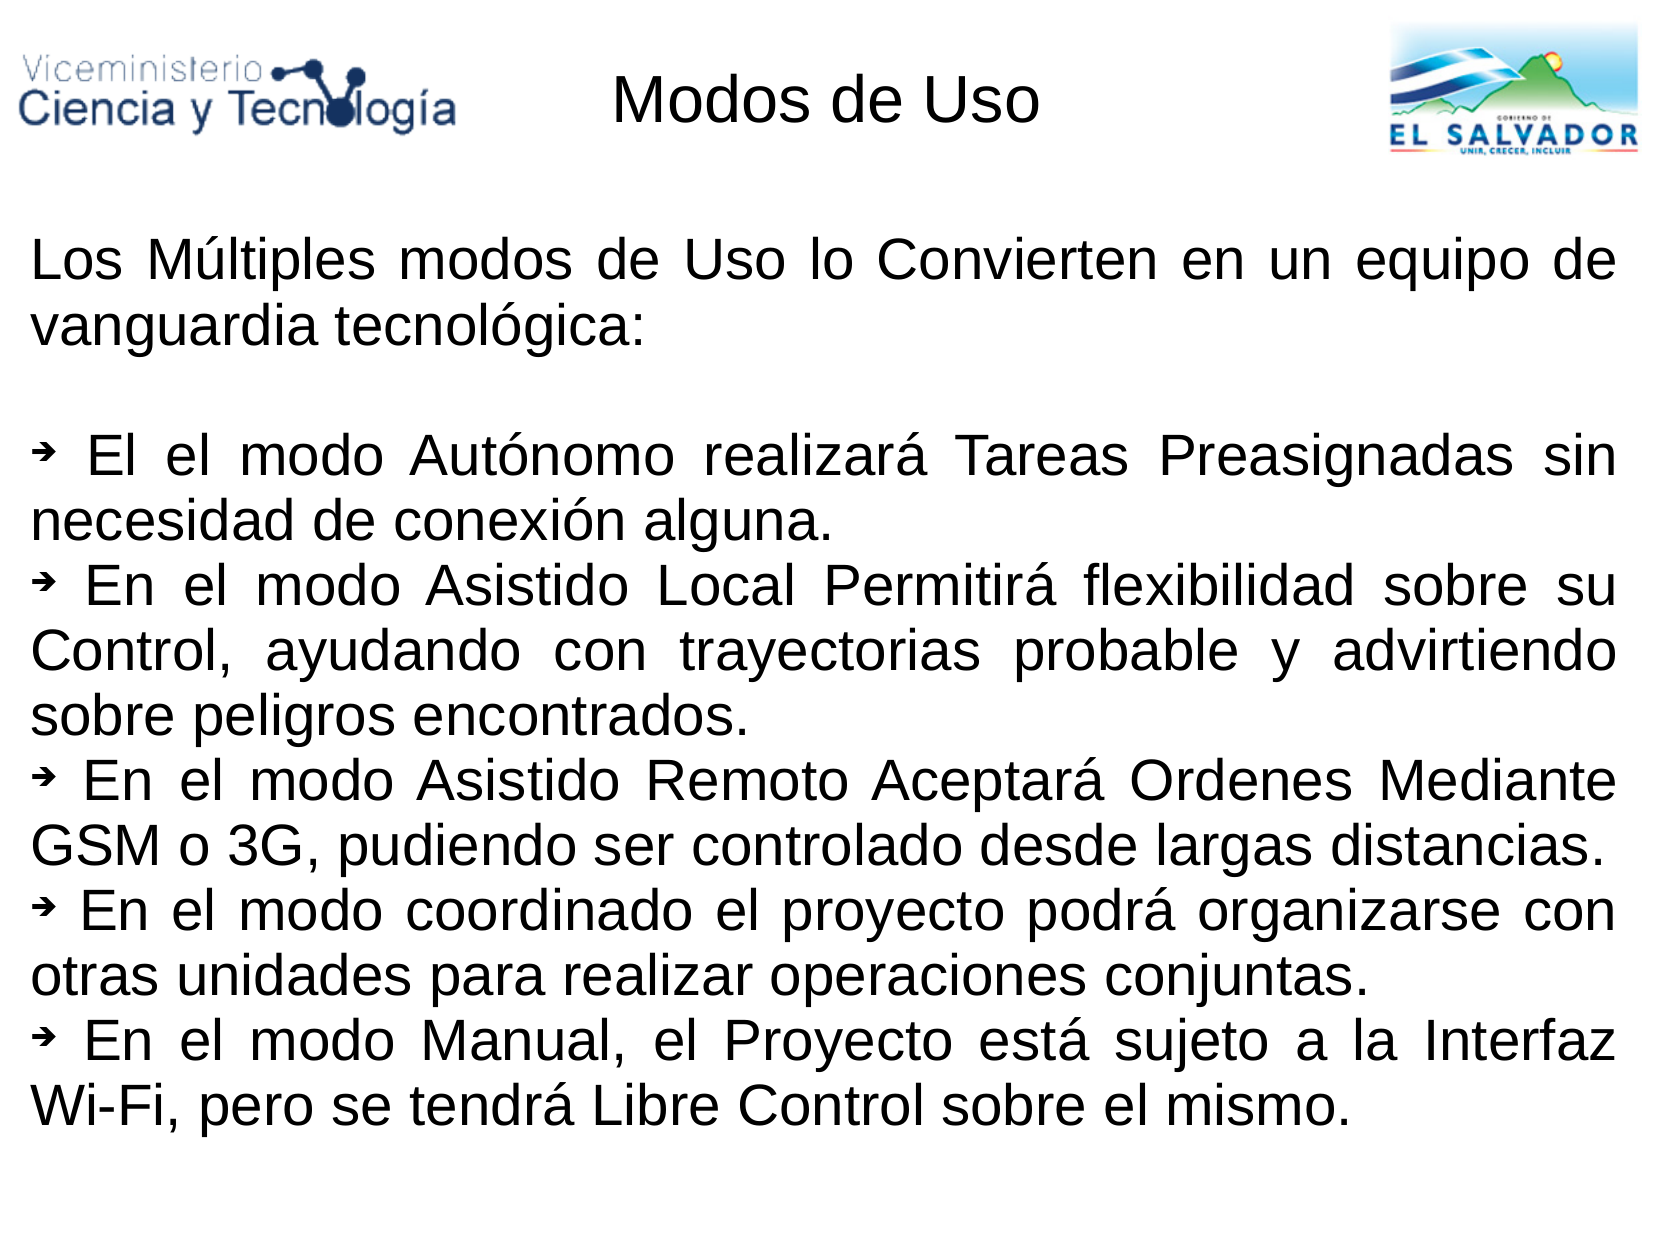

Modos de Uso
# Los Múltiples modos de Uso lo Convierten en un equipo de vanguardia tecnológica:
 El el modo Autónomo realizará Tareas Preasignadas sin necesidad de conexión alguna.
 En el modo Asistido Local Permitirá flexibilidad sobre su Control, ayudando con trayectorias probable y advirtiendo sobre peligros encontrados.
 En el modo Asistido Remoto Aceptará Ordenes Mediante GSM o 3G, pudiendo ser controlado desde largas distancias.
 En el modo coordinado el proyecto podrá organizarse con otras unidades para realizar operaciones conjuntas.
 En el modo Manual, el Proyecto está sujeto a la Interfaz Wi-Fi, pero se tendrá Libre Control sobre el mismo.